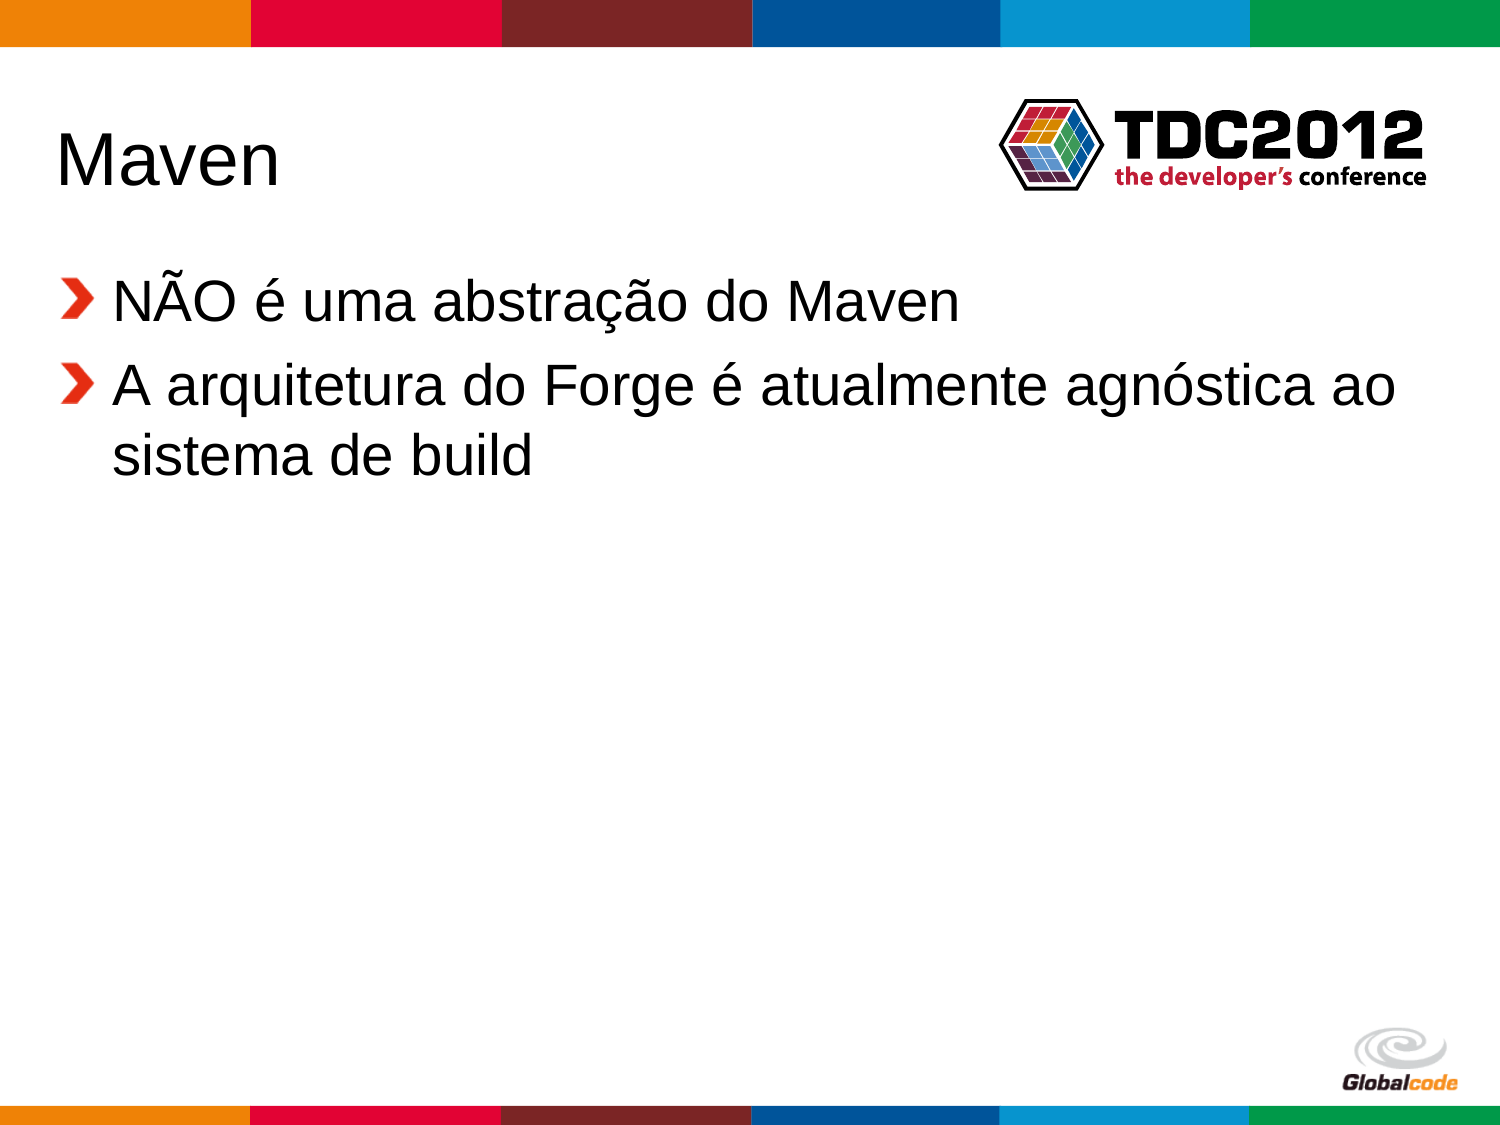

# Maven
NÃO é uma abstração do Maven
A arquitetura do Forge é atualmente agnóstica ao sistema de build